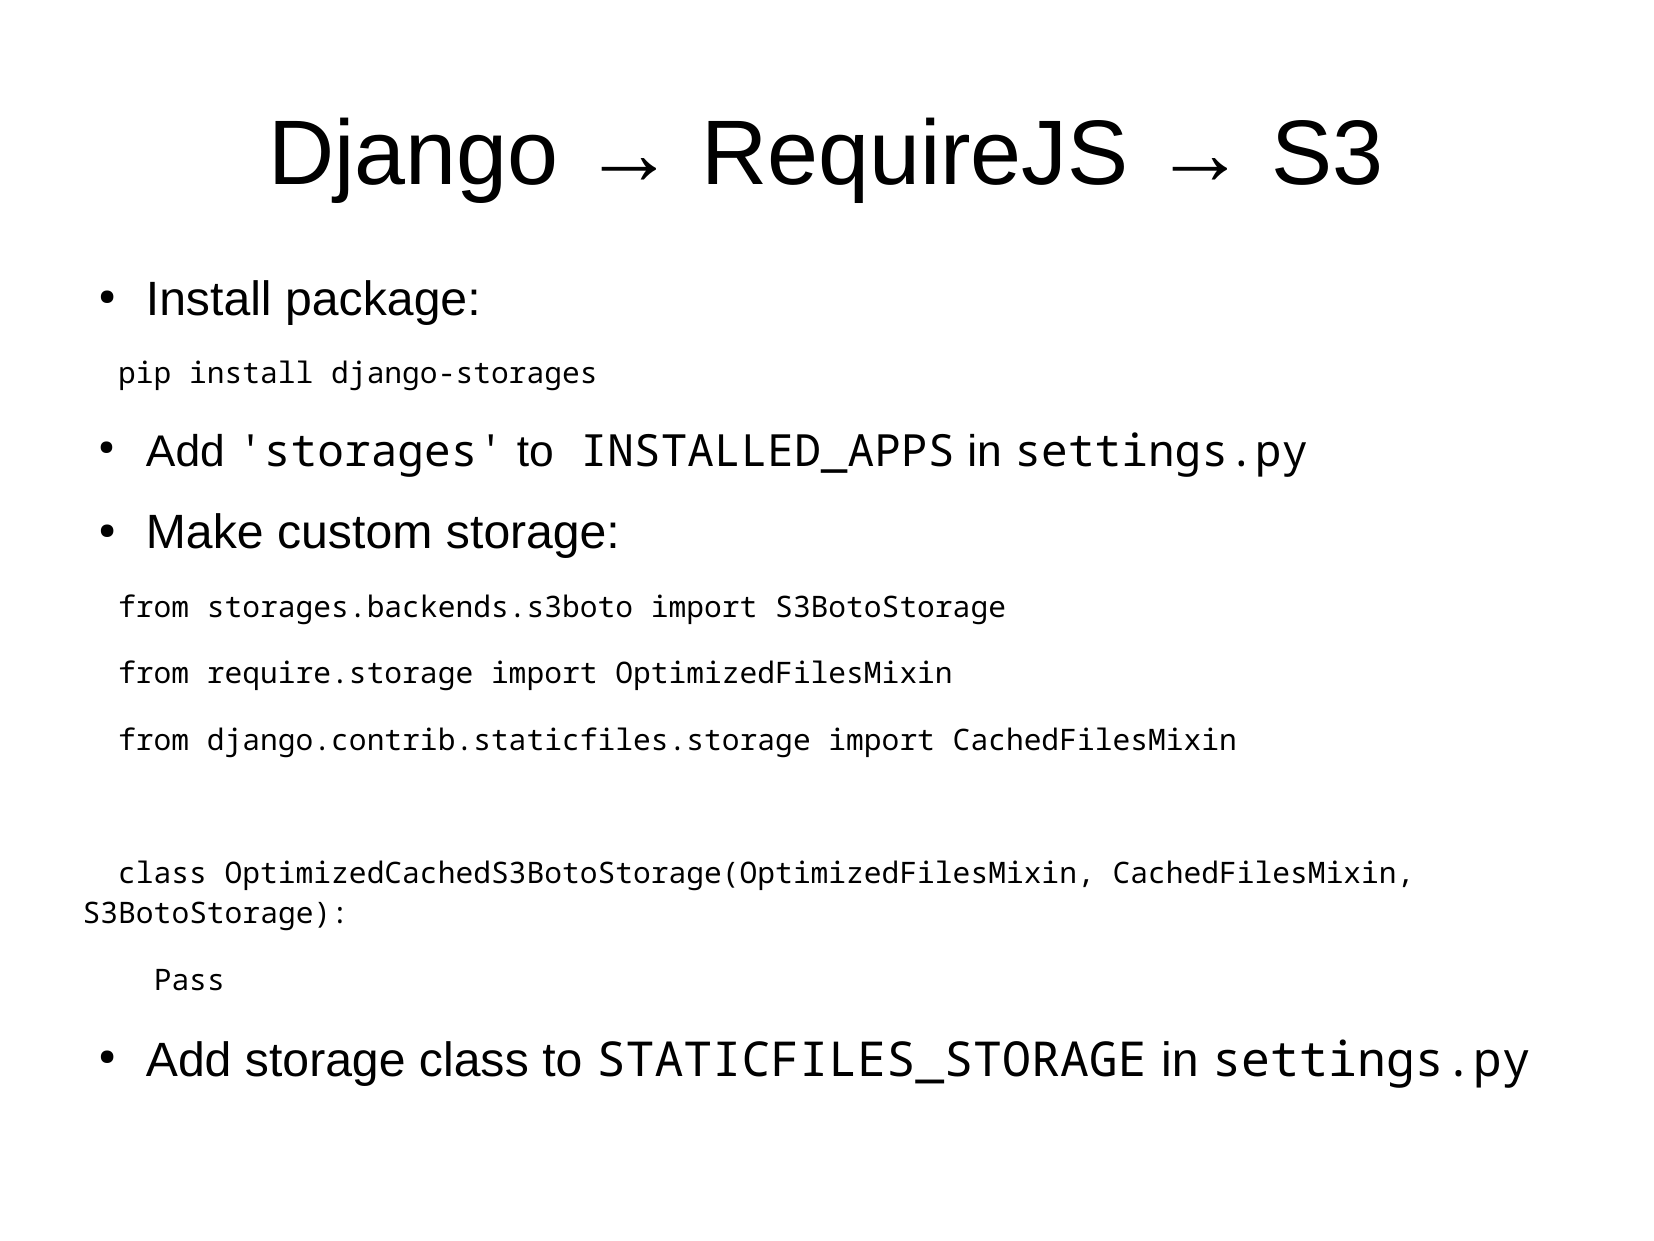

# Django → RequireJS → S3
Install package:
 pip install django-storages
Add 'storages' to INSTALLED_APPS in settings.py
Make custom storage:
 from storages.backends.s3boto import S3BotoStorage
 from require.storage import OptimizedFilesMixin
 from django.contrib.staticfiles.storage import CachedFilesMixin
 class OptimizedCachedS3BotoStorage(OptimizedFilesMixin, CachedFilesMixin, S3BotoStorage):
 Pass
Add storage class to STATICFILES_STORAGE in settings.py